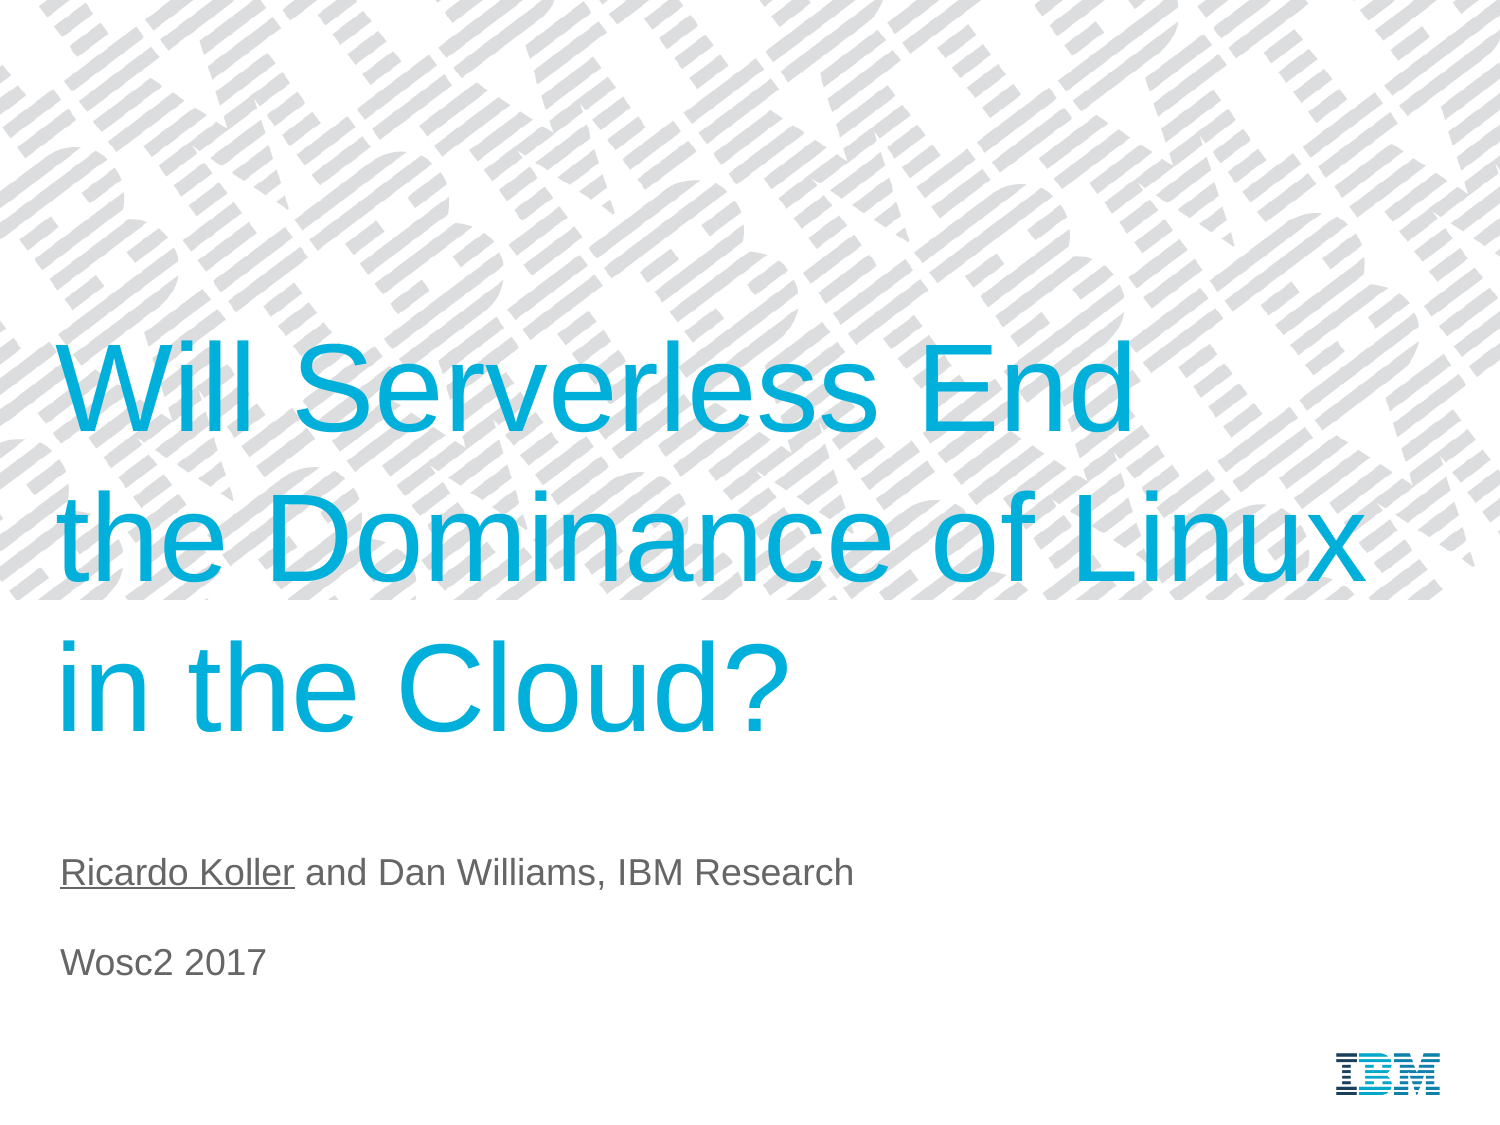

Will Serverless End
the Dominance of Linux
in the Cloud?
# Ricardo Koller and Dan Williams, IBM Research
Wosc2 2017